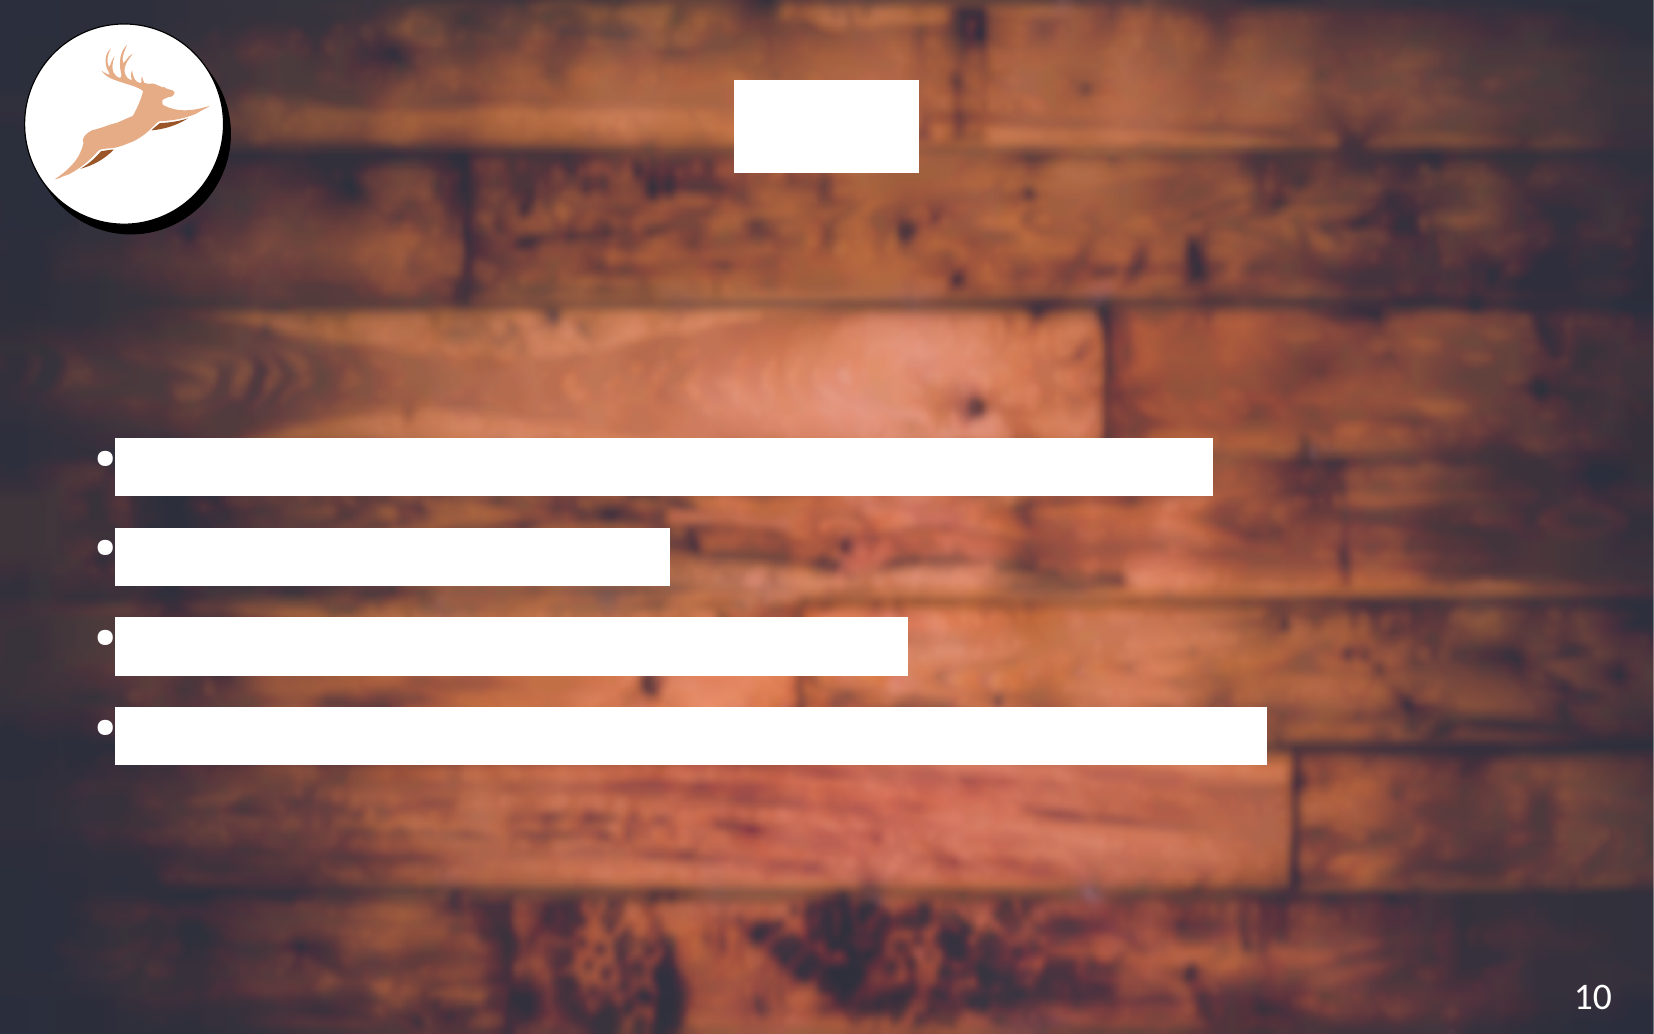

# Bilan
 Globalement, nous sommes arrivés à nos fins.
 Projet très intéressant.
 Apport d'une grande expérience.
 Notre but principal, l'ergonomie, a été respecté.
10